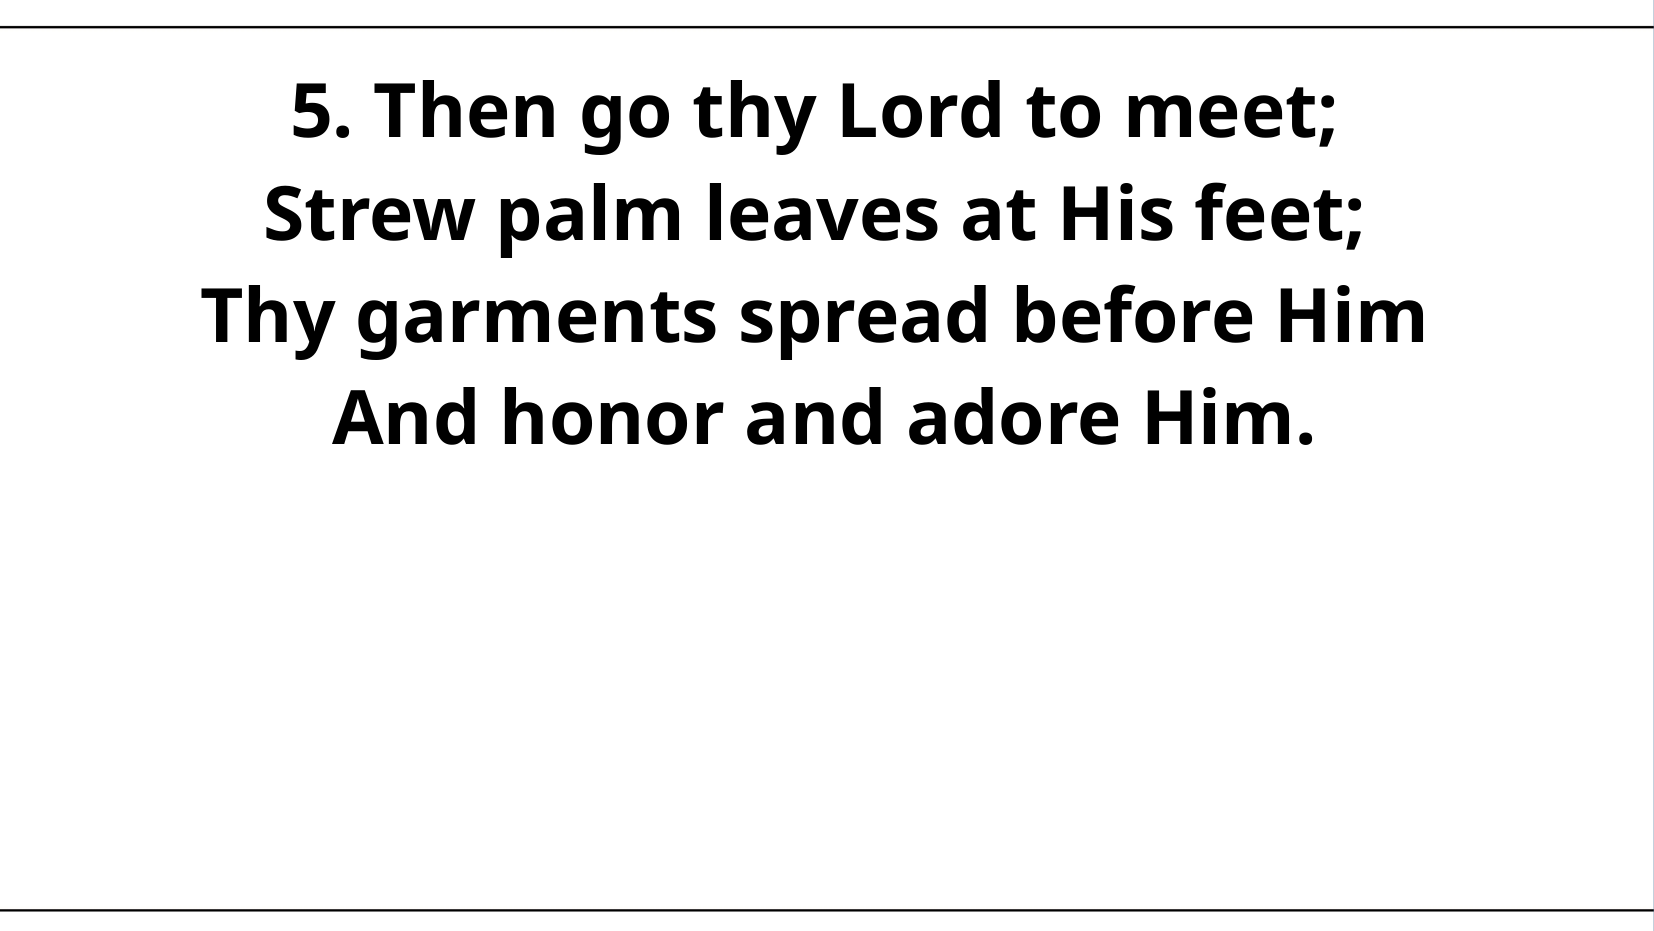

5. Then go thy Lord to meet;
Strew palm leaves at His feet;
Thy garments spread before Him
And honor and adore Him.